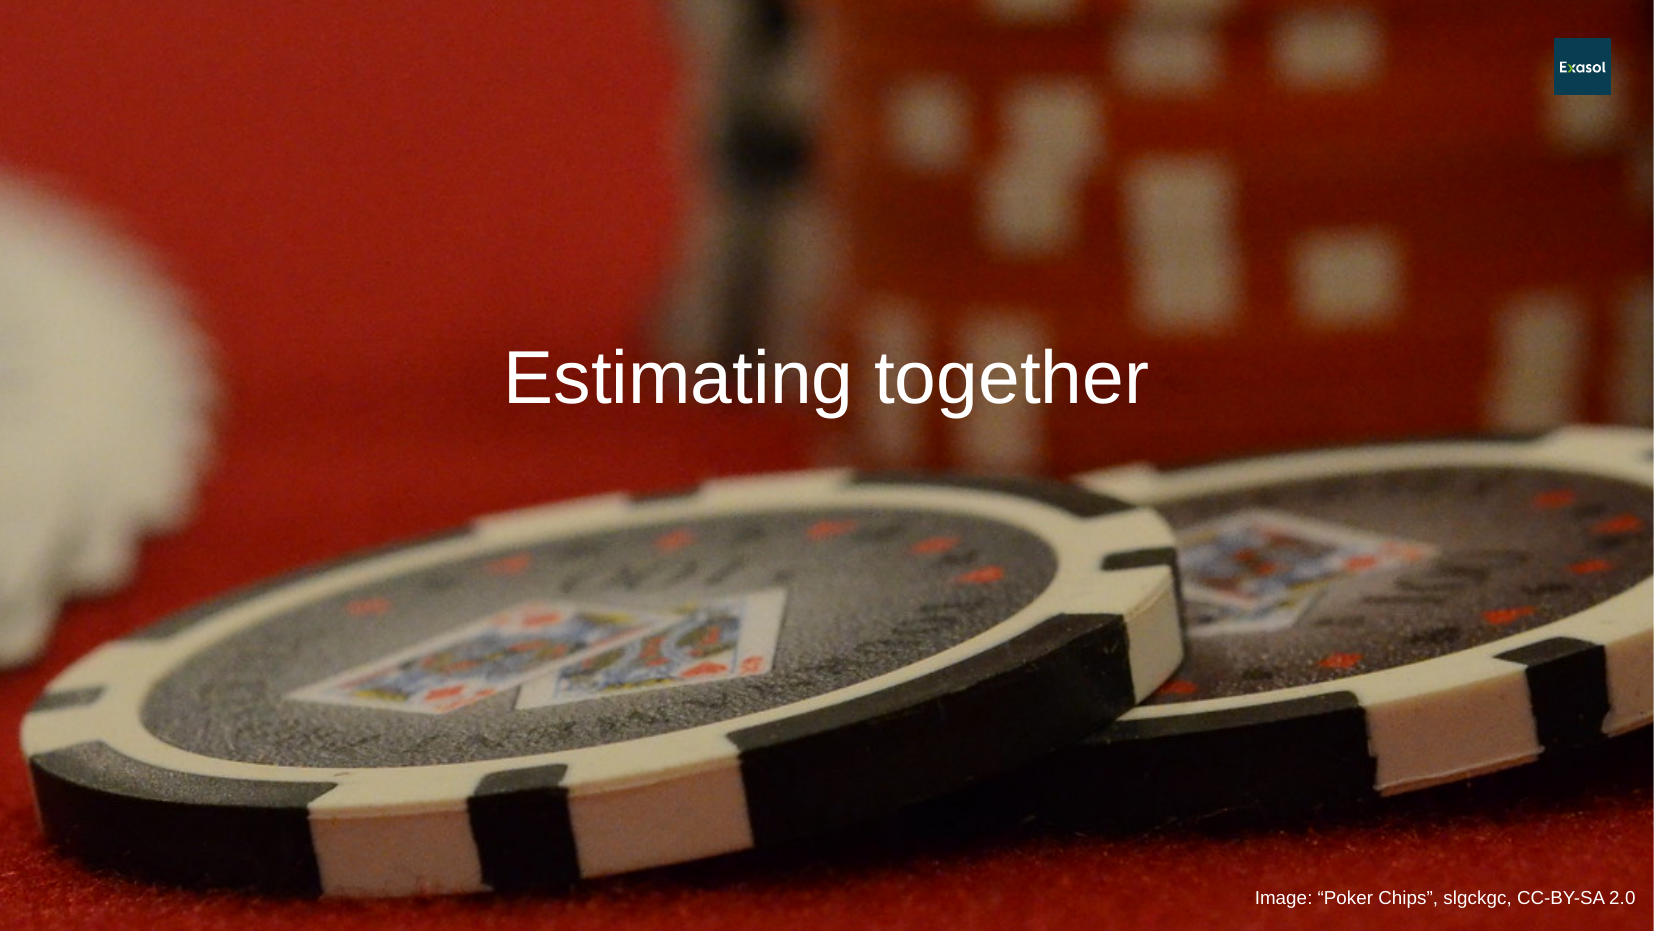

# Estimating together
Image: “Poker Chips”, slgckgc, CC-BY-SA 2.0